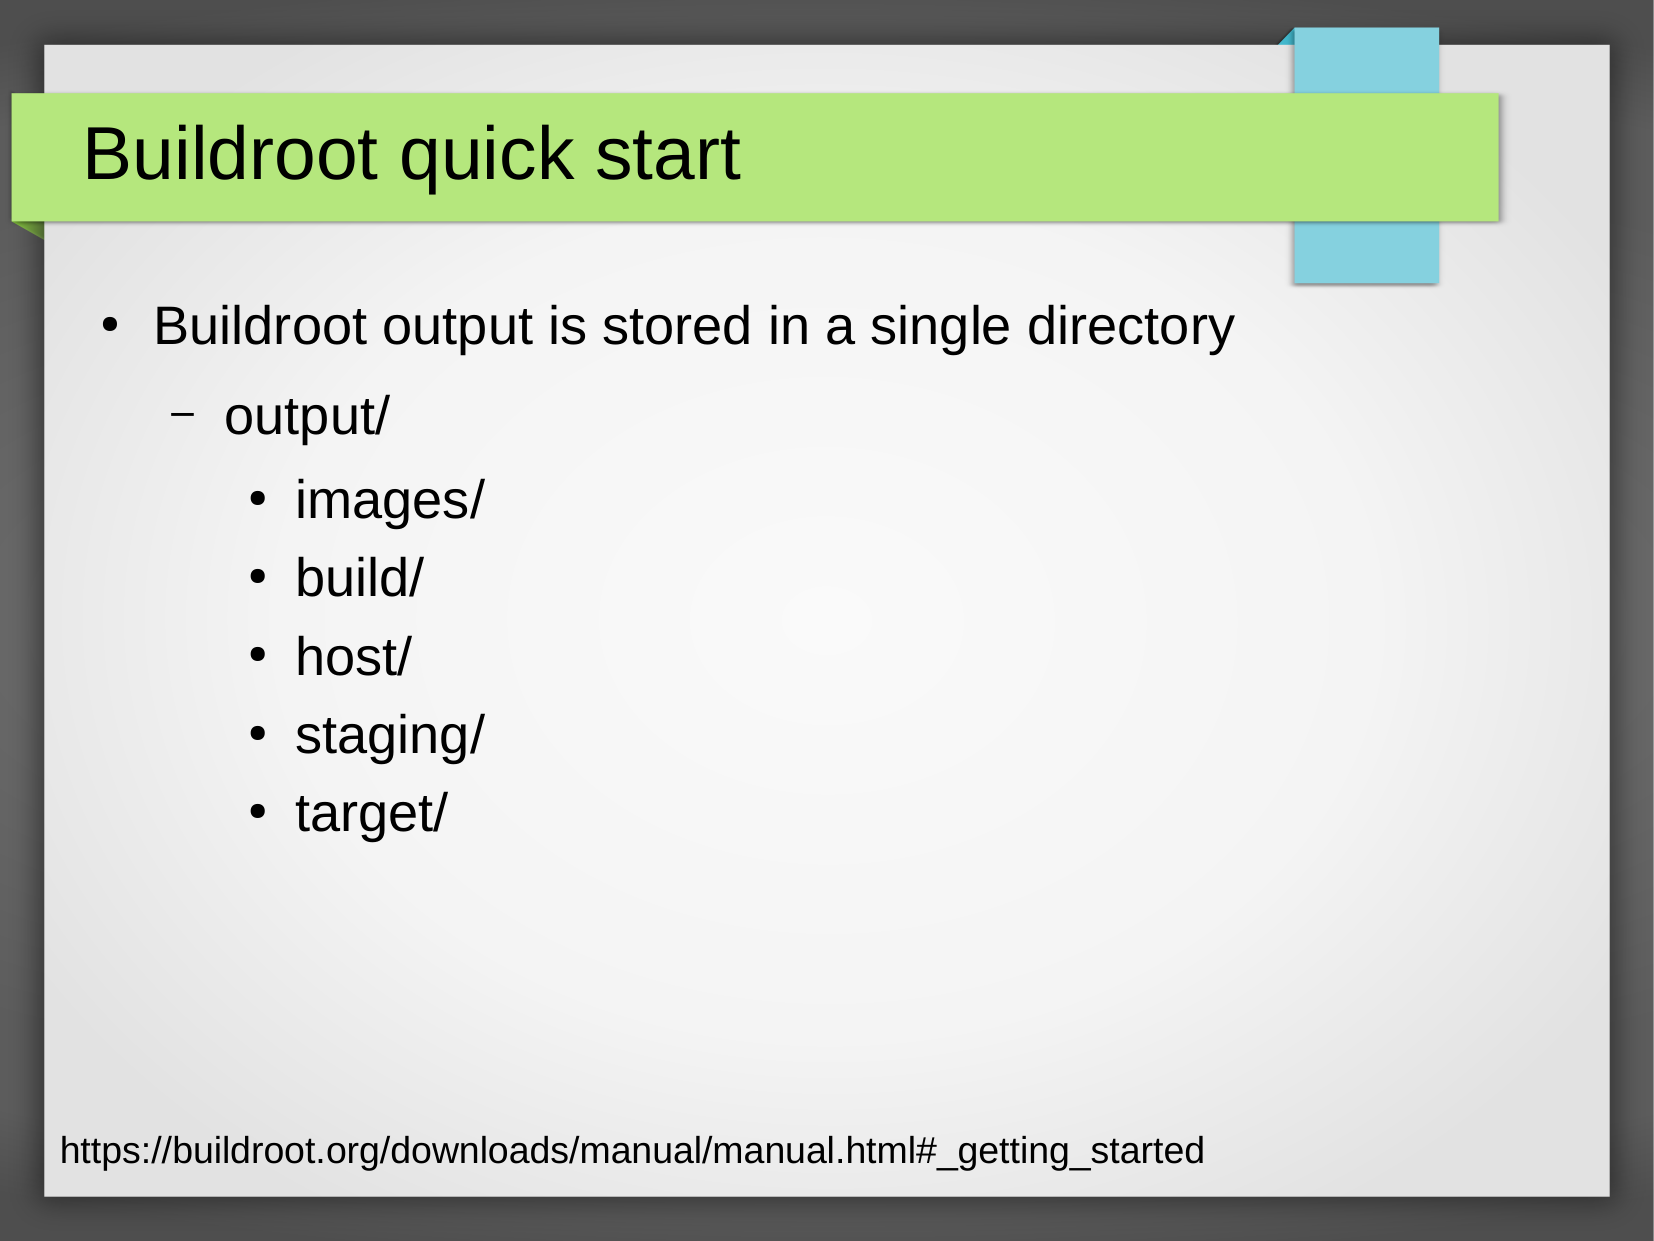

# Buildroot quick start
Buildroot output is stored in a single directory
output/
images/
build/
host/
staging/
target/
https://buildroot.org/downloads/manual/manual.html#_getting_started